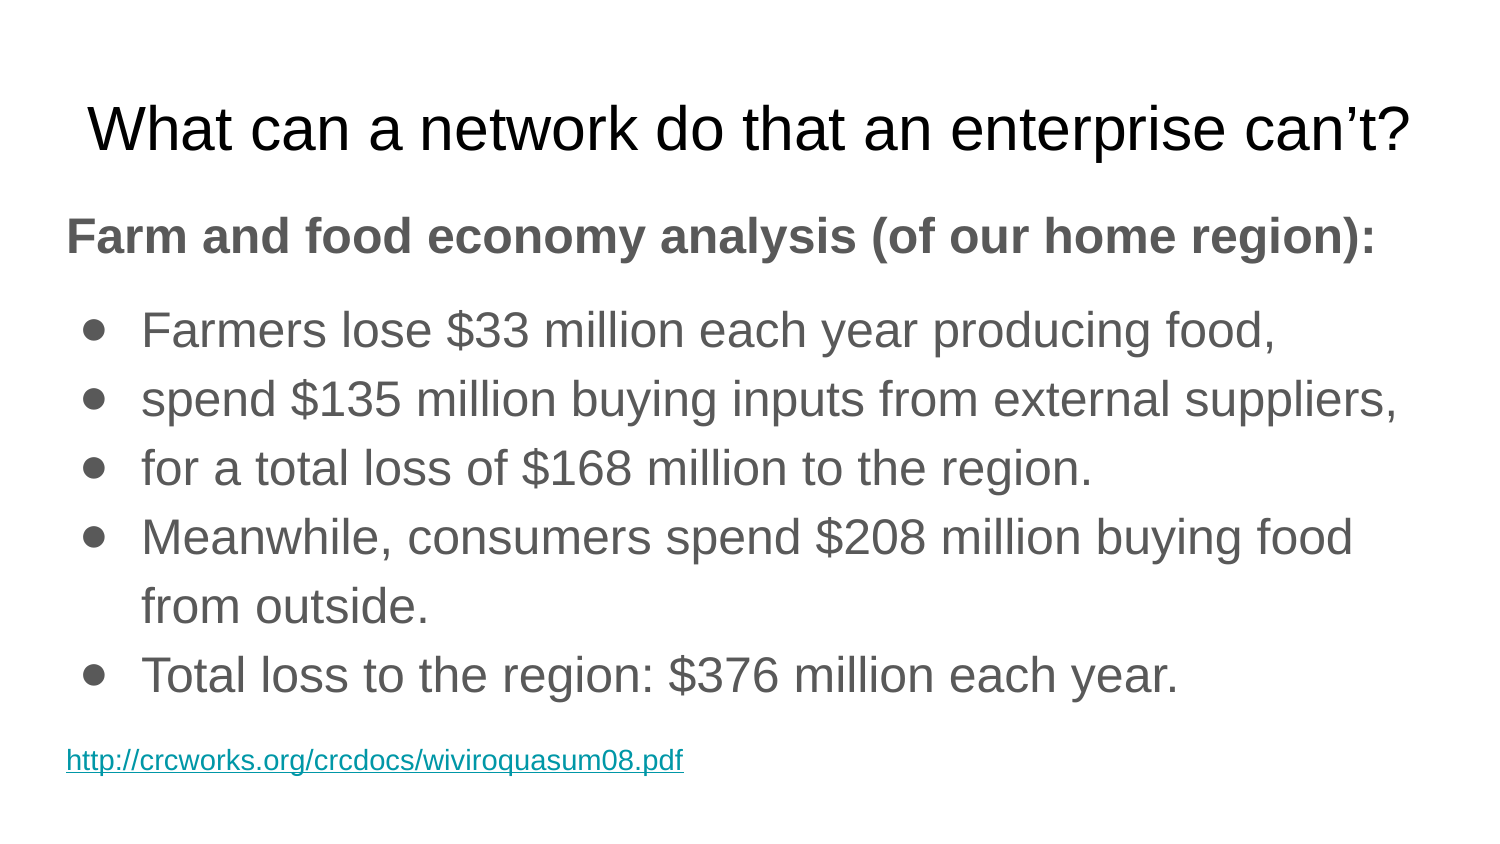

# What can a network do that an enterprise can’t?
Farm and food economy analysis (of our home region):
Farmers lose $33 million each year producing food,
spend $135 million buying inputs from external suppliers,
for a total loss of $168 million to the region.
Meanwhile, consumers spend $208 million buying food from outside.
Total loss to the region: $376 million each year.
http://crcworks.org/crcdocs/wiviroquasum08.pdf